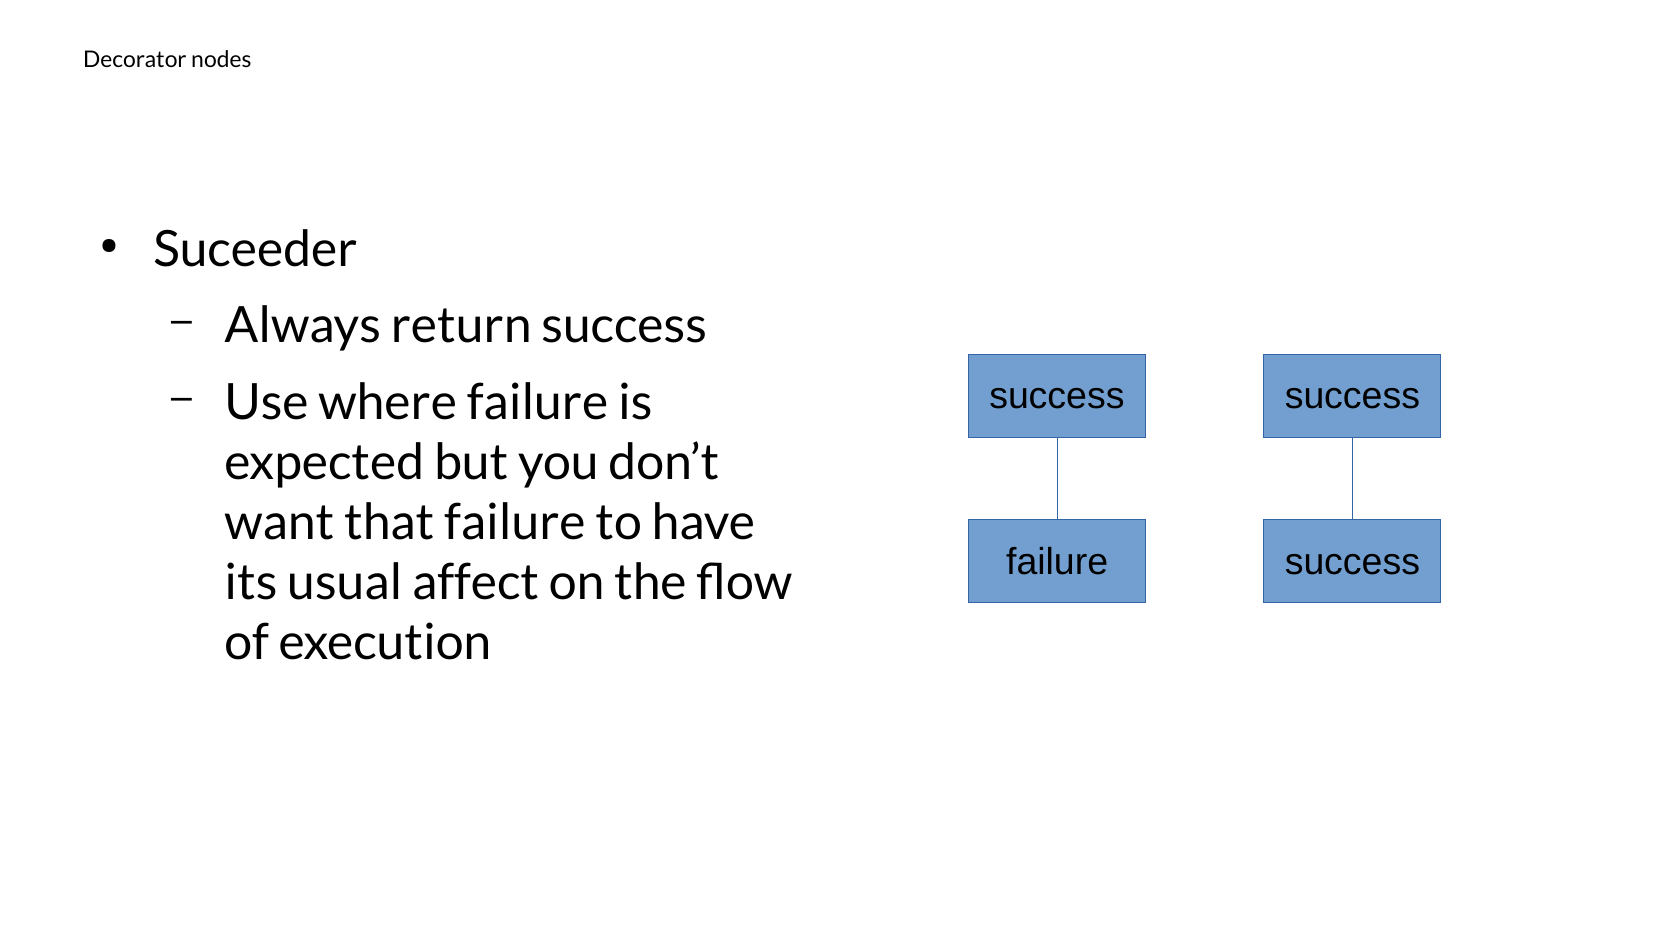

# Decorator nodes
Suceeder
Always return success
Use where failure is expected but you don’t want that failure to have its usual affect on the flow of execution
success
success
failure
success